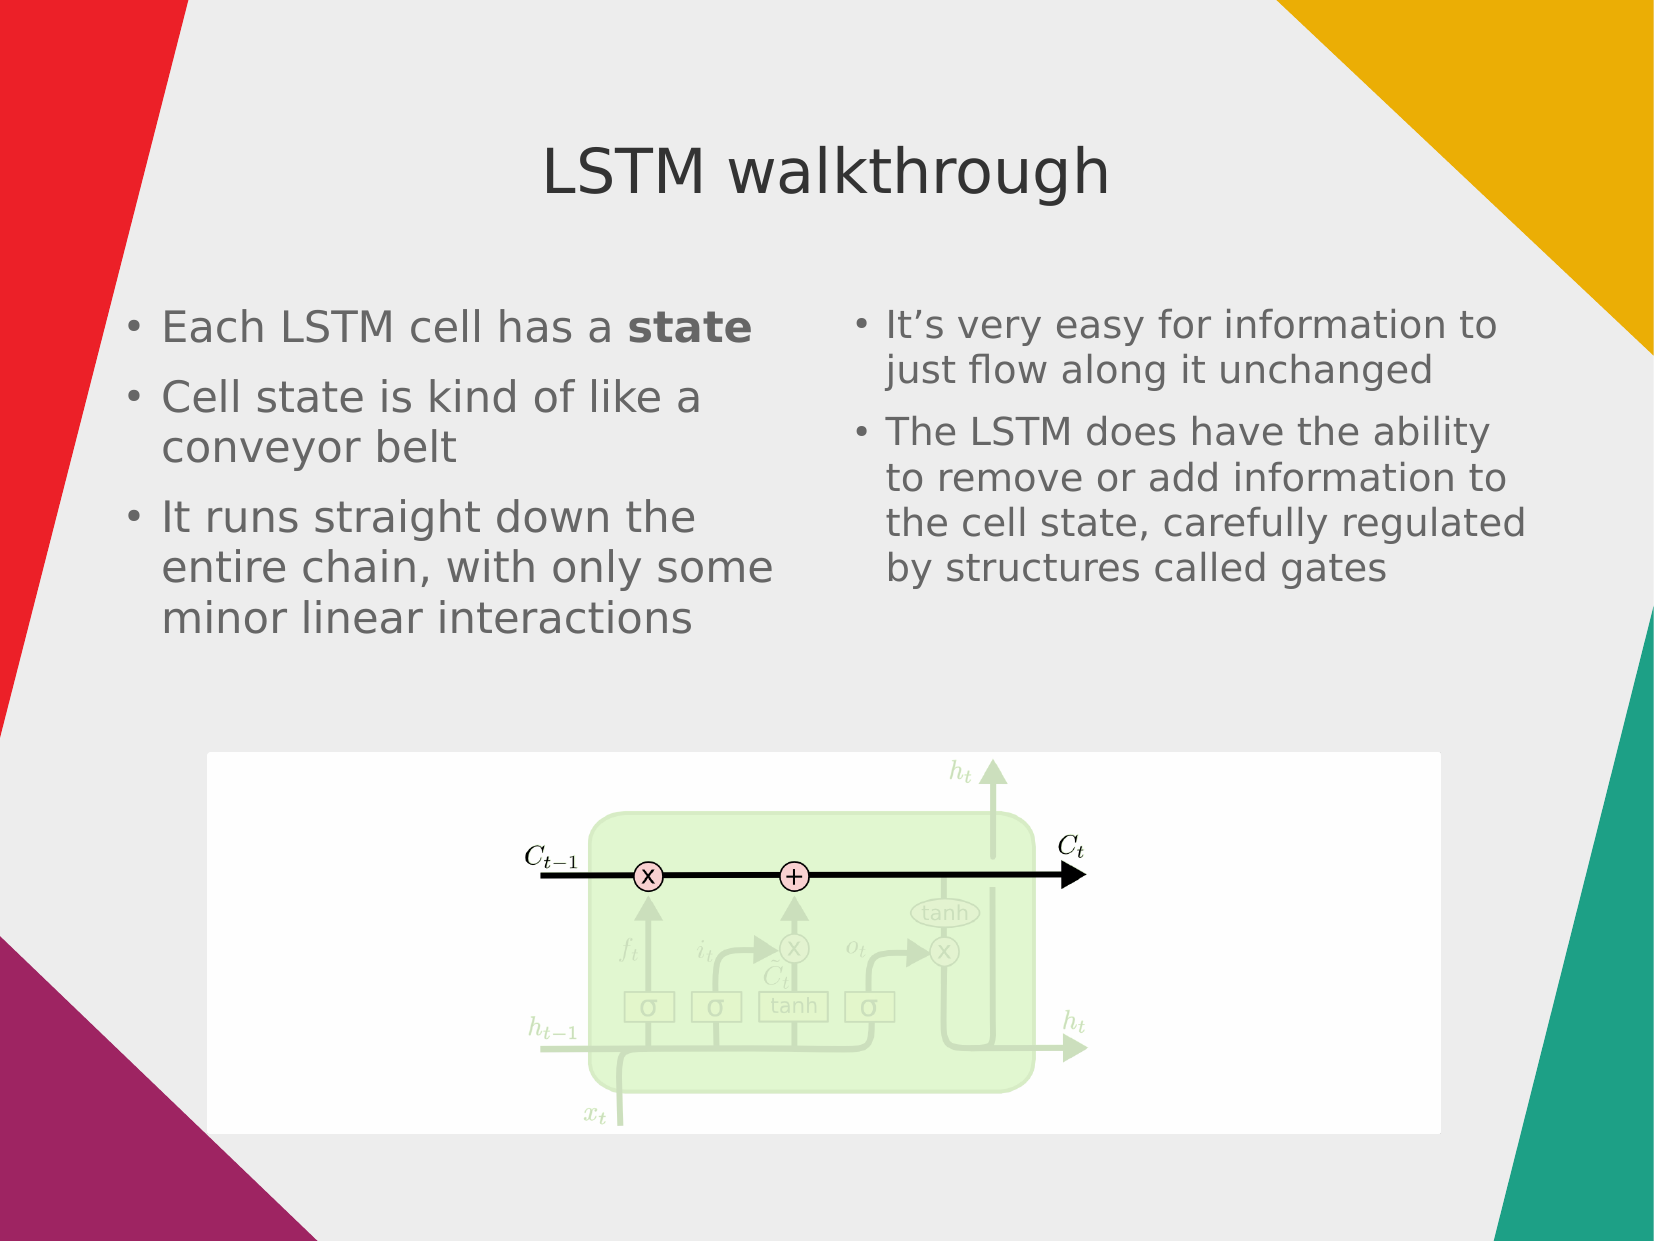

# LSTM walkthrough
Each LSTM cell has a state
Cell state is kind of like a conveyor belt
It runs straight down the entire chain, with only some minor linear interactions
It’s very easy for information to just flow along it unchanged
The LSTM does have the ability to remove or add information to the cell state, carefully regulated by structures called gates